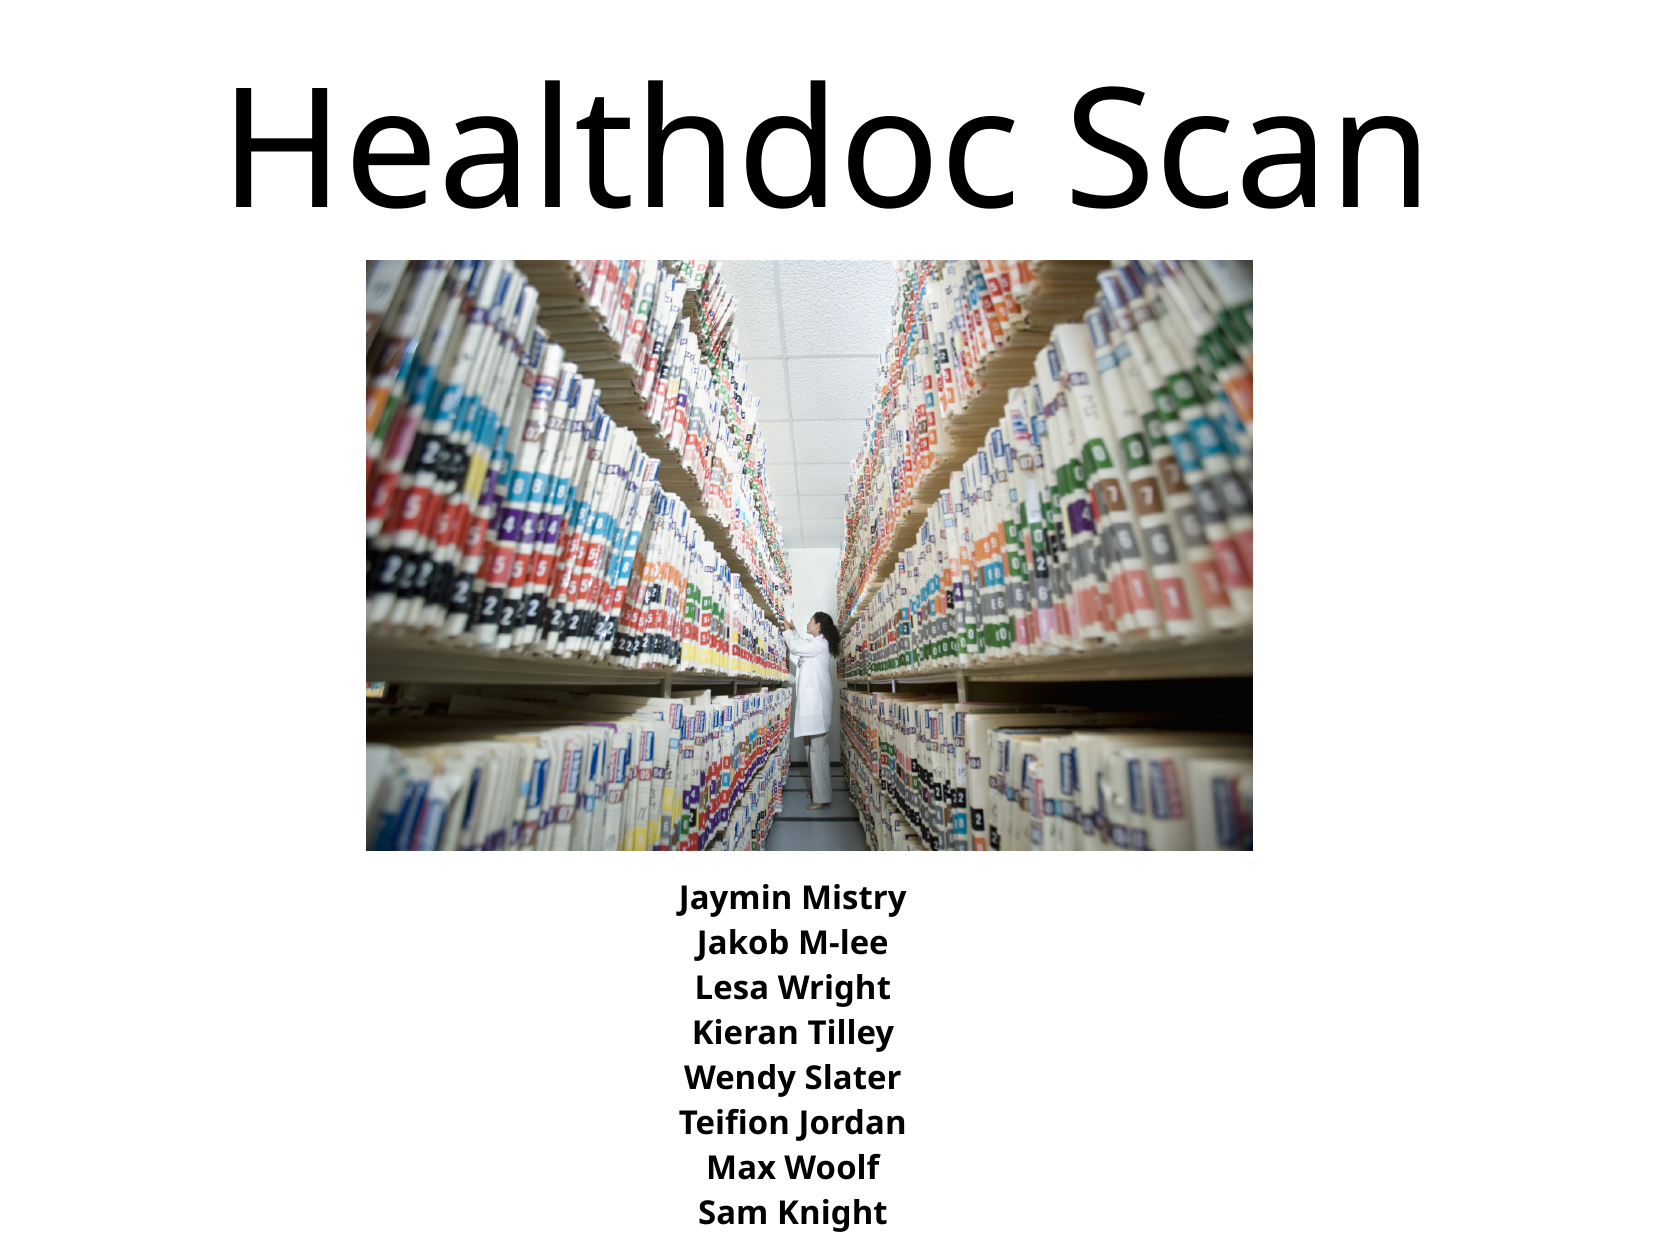

Healthdoc Scan
# Jaymin Mistry Jakob M-lee Lesa Wright Kieran Tilley Wendy Slater Teifion Jordan Max Woolf Sam Knight